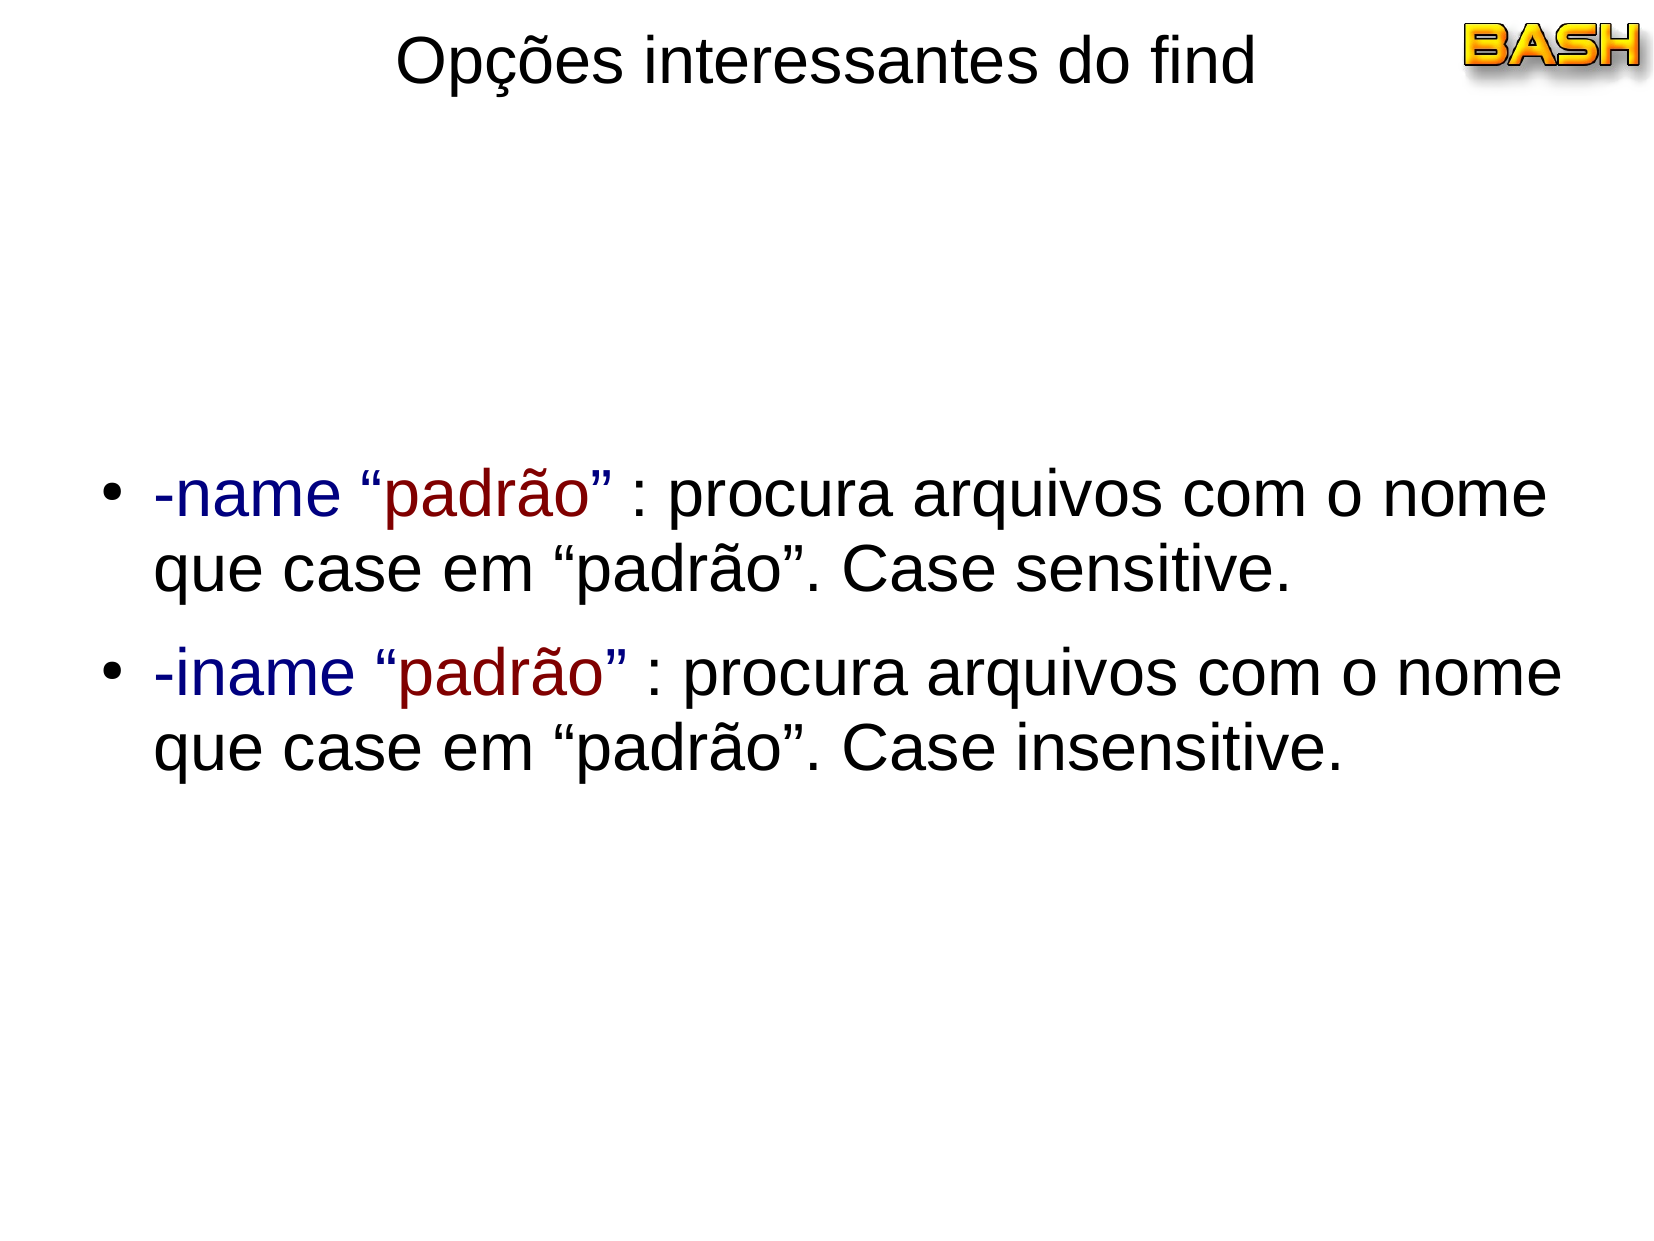

# Opções interessantes do find
-name “padrão” : procura arquivos com o nome que case em “padrão”. Case sensitive.
-iname “padrão” : procura arquivos com o nome que case em “padrão”. Case insensitive.